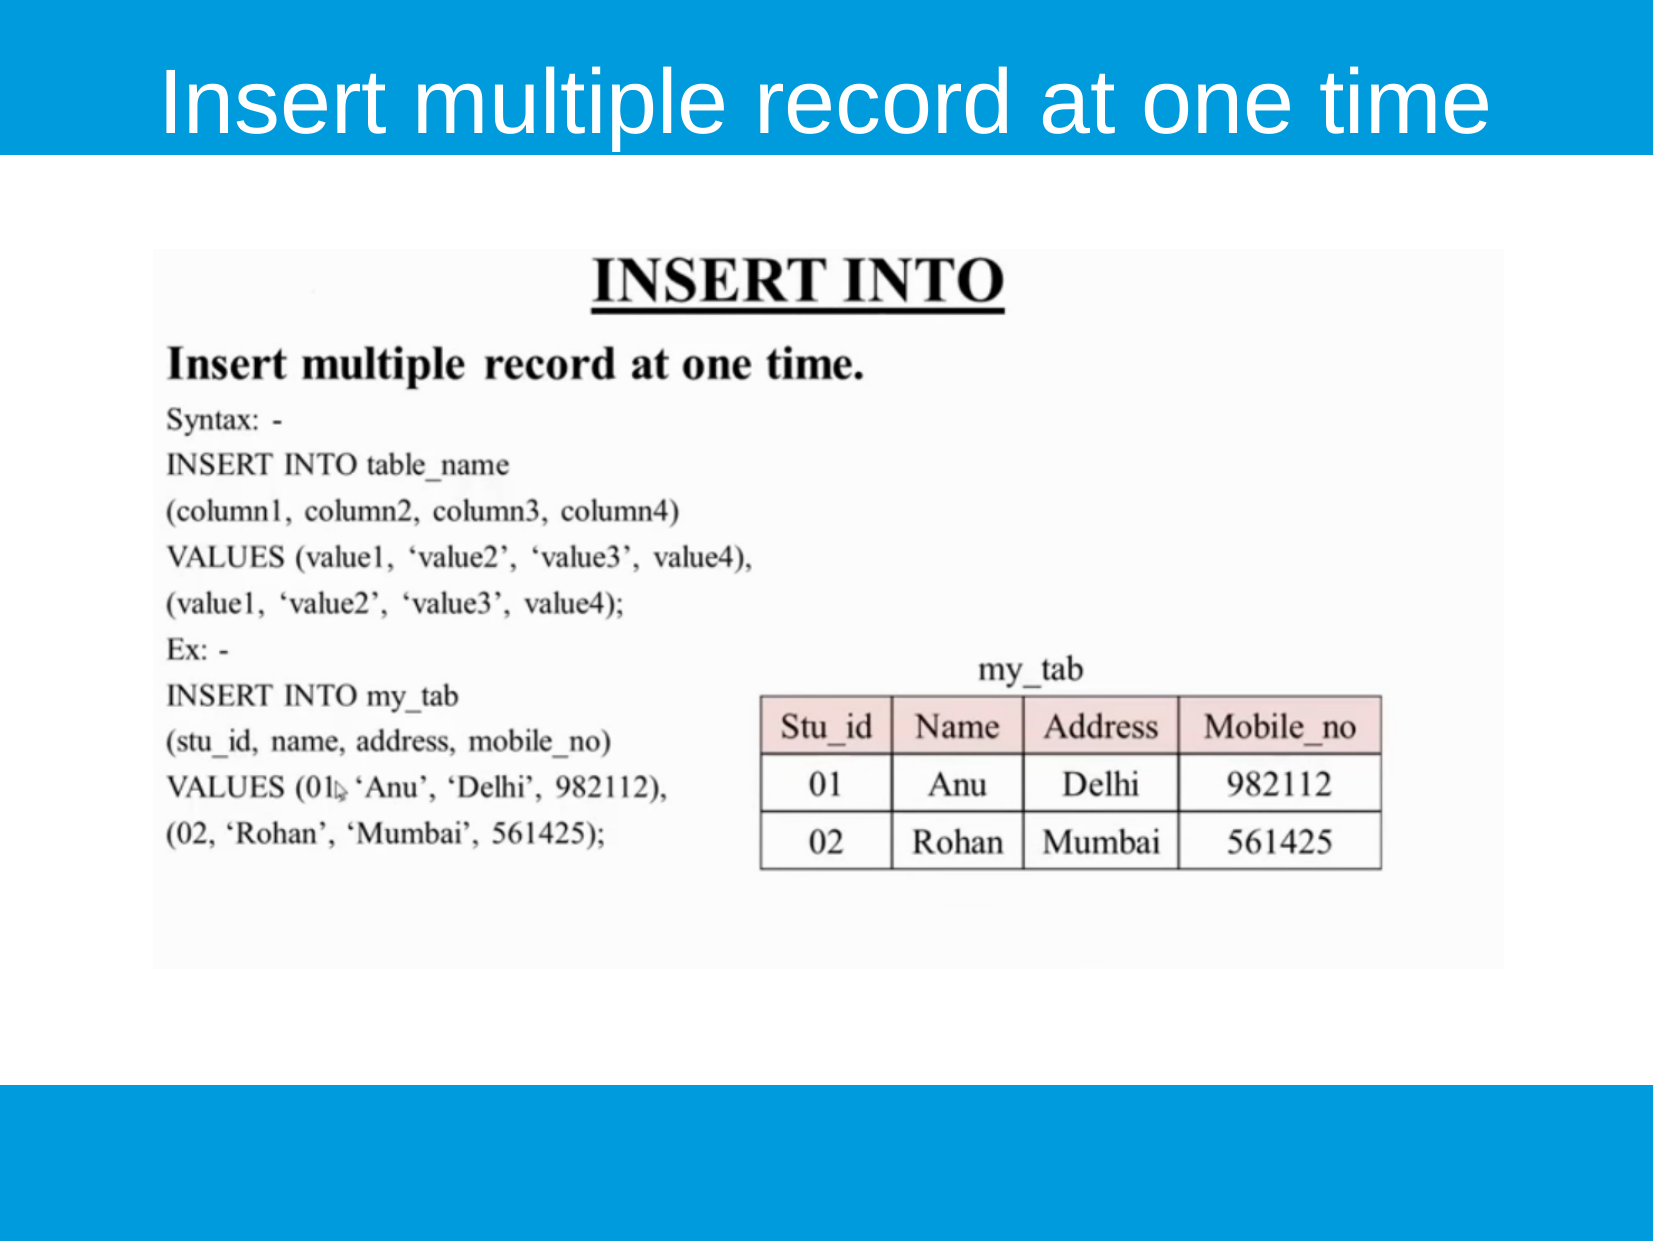

# Insert multiple record at one time